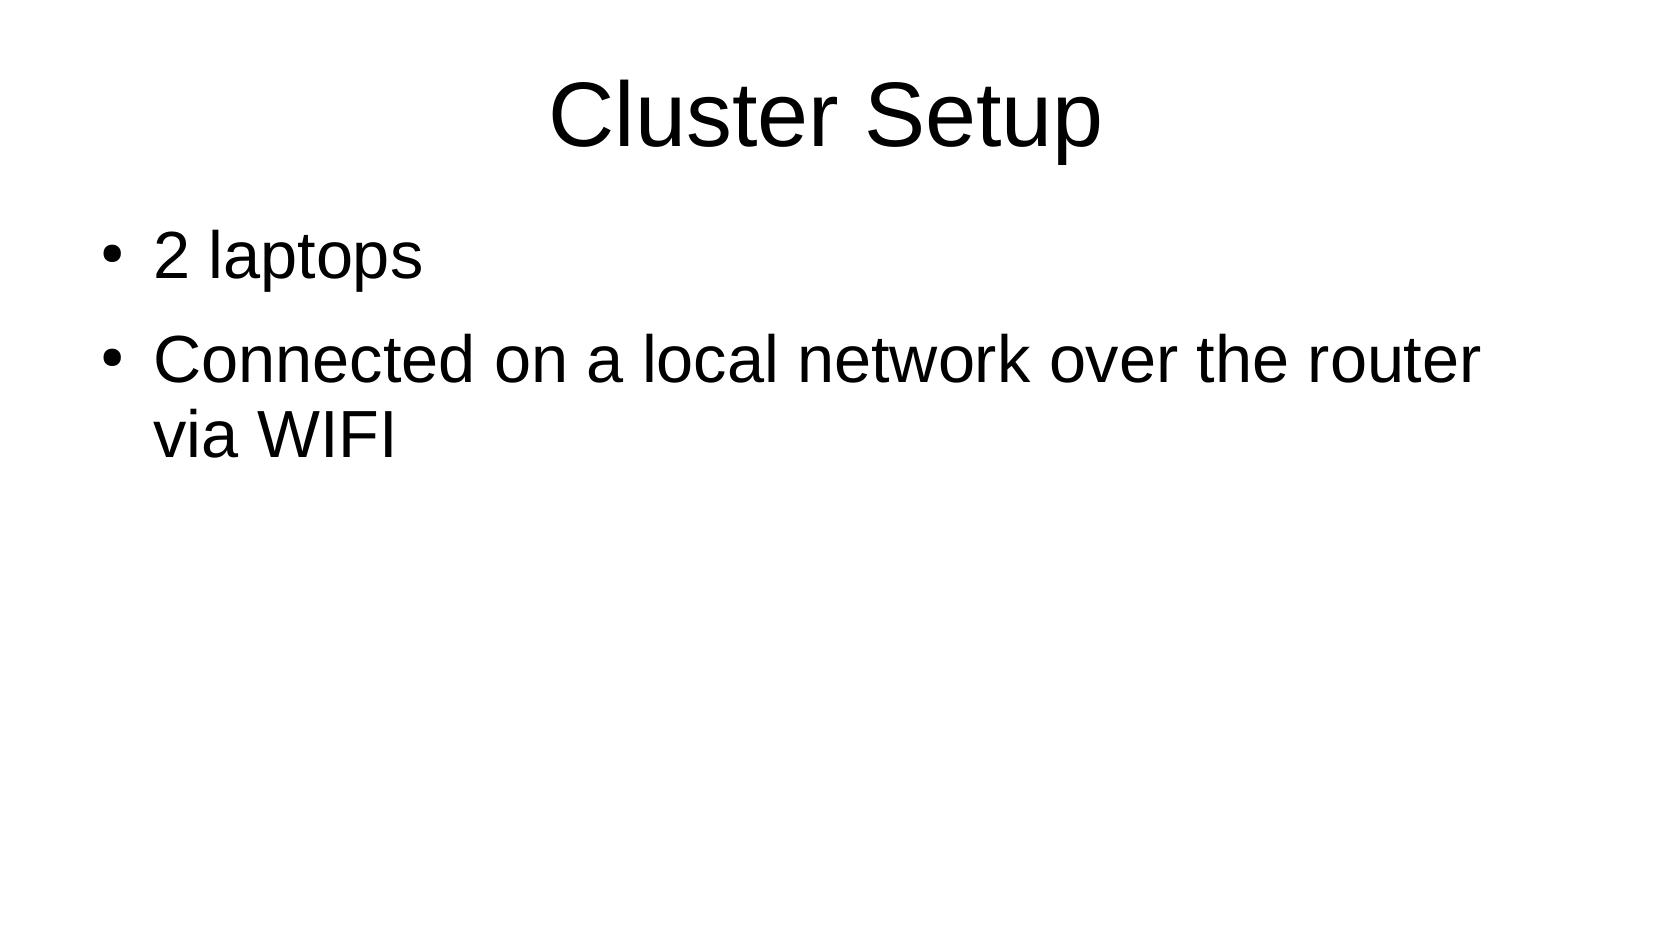

# Cluster Setup
2 laptops
Connected on a local network over the router via WIFI